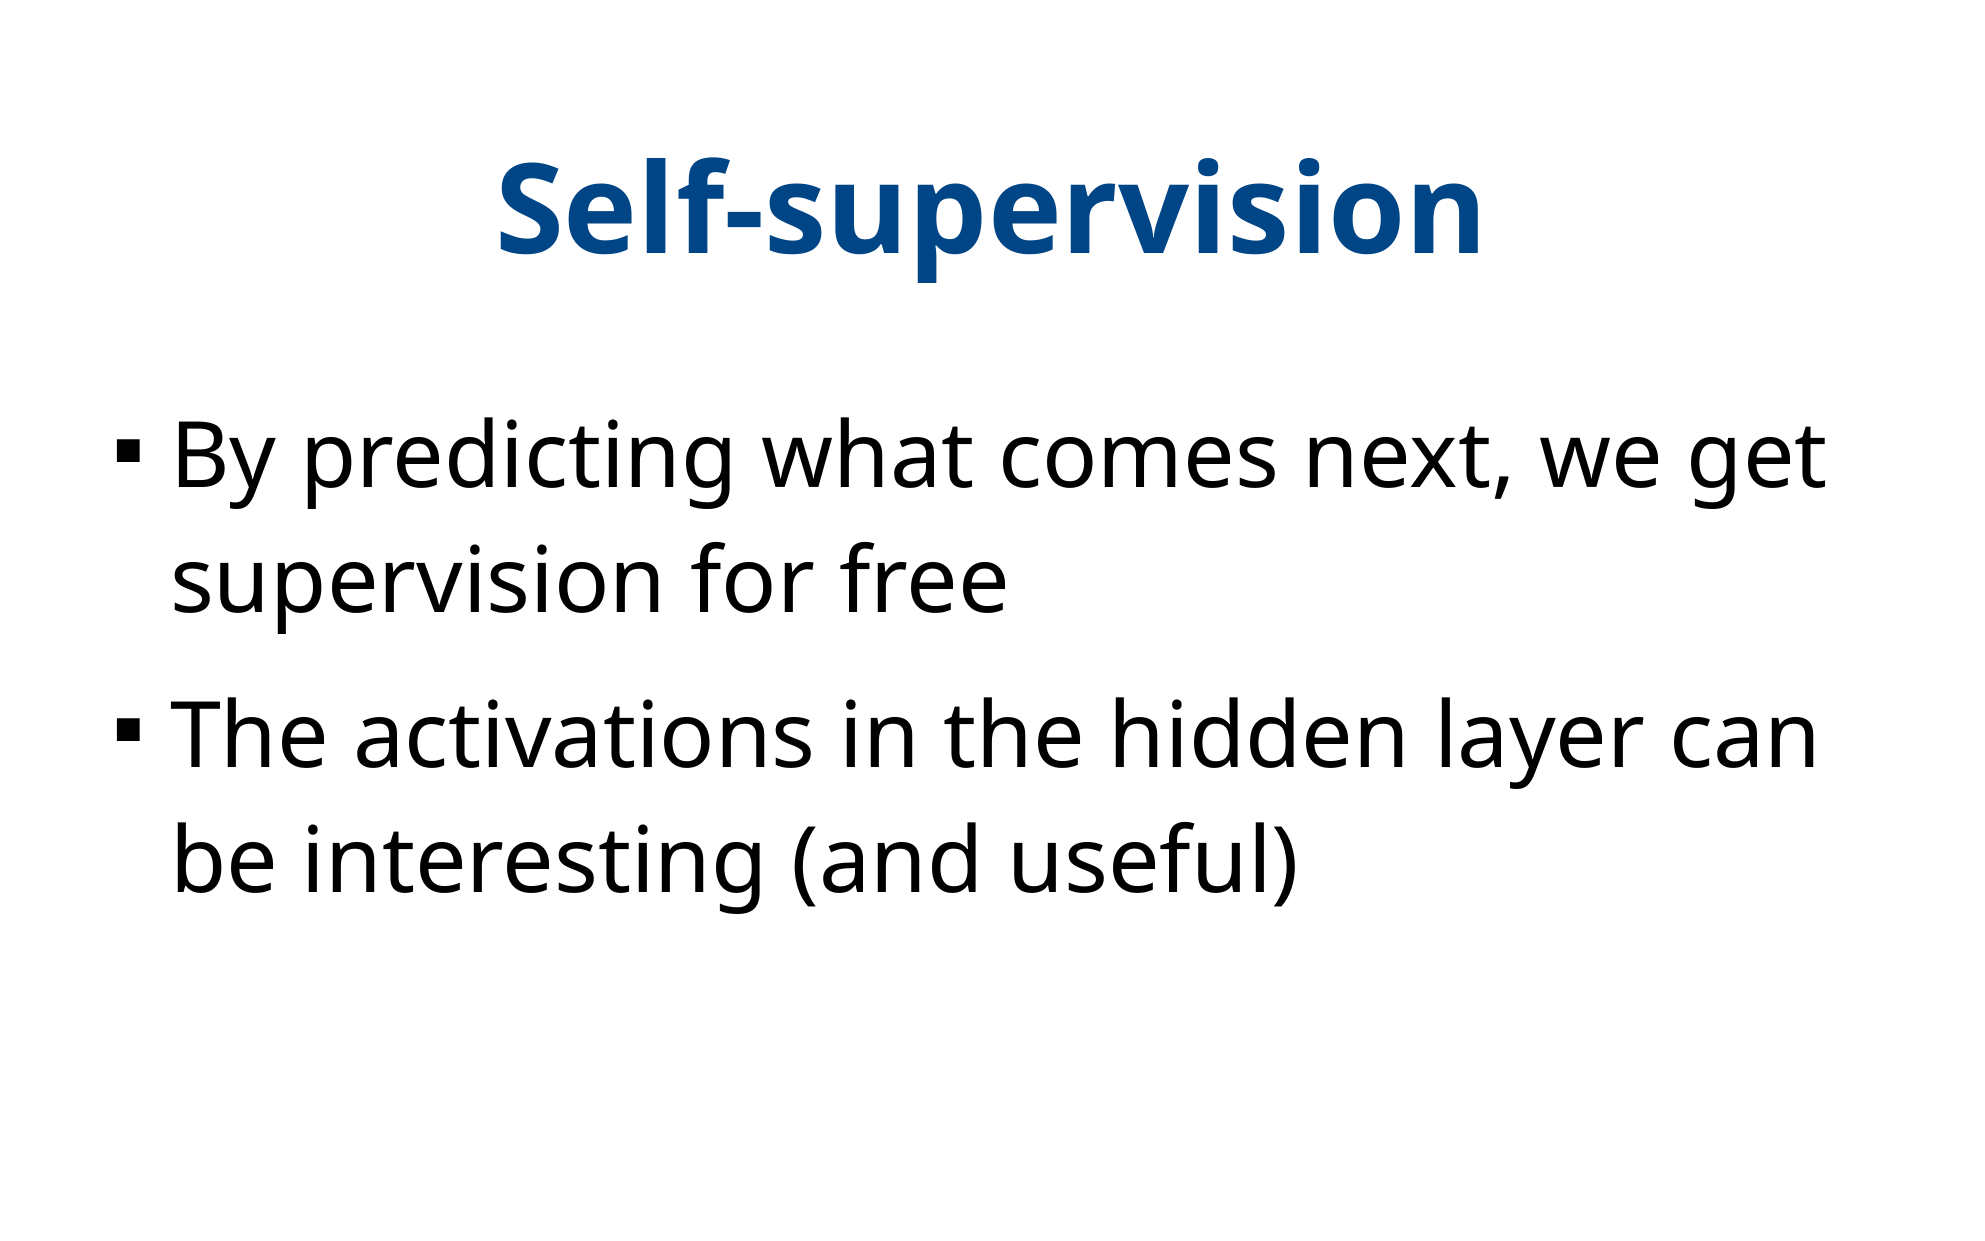

# Self-supervision
By predicting what comes next, we get supervision for free
The activations in the hidden layer can be interesting (and useful)